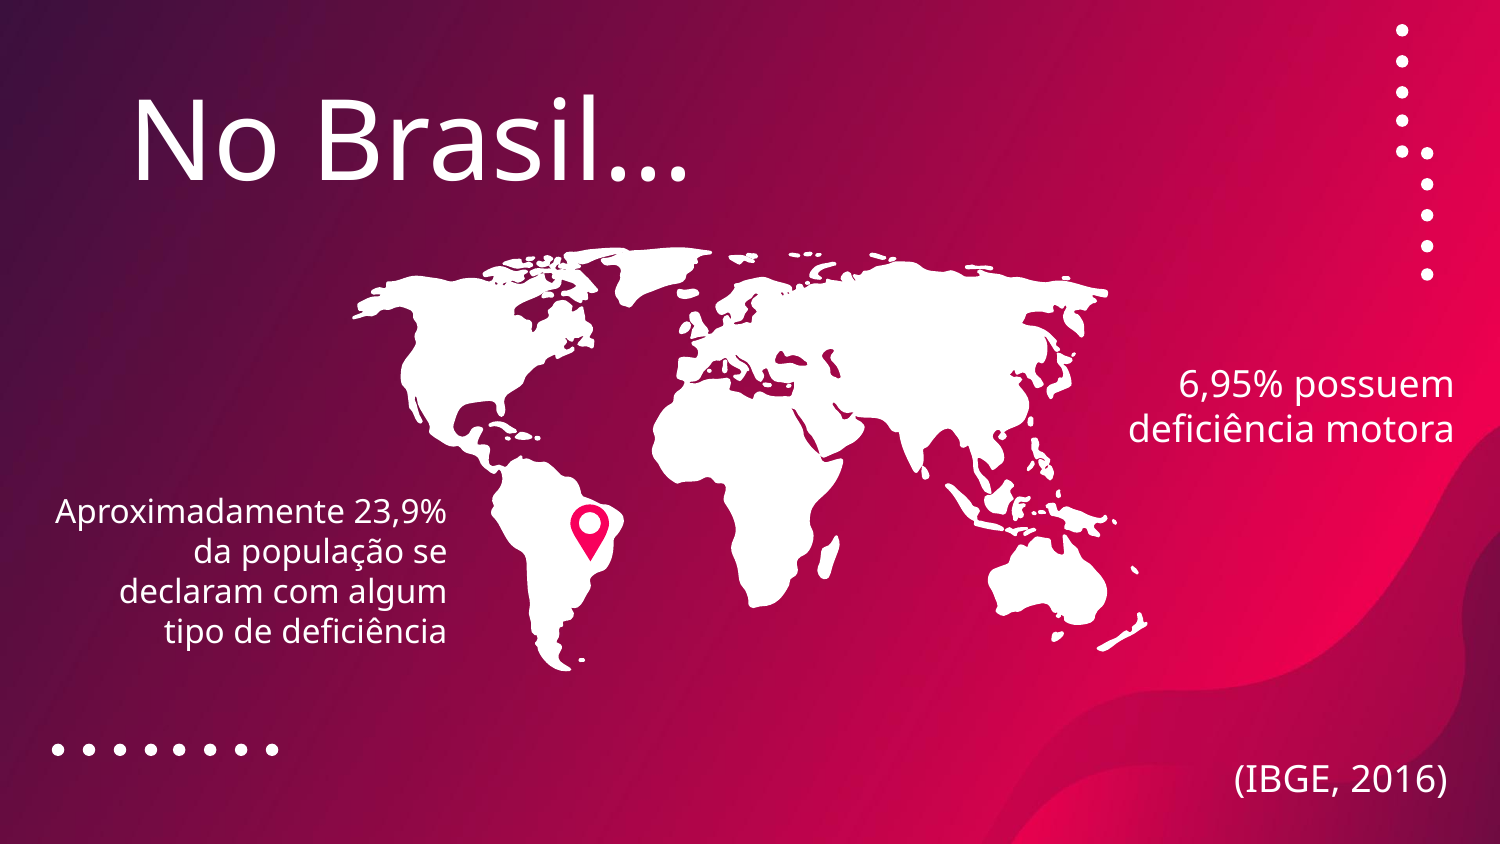

No Brasil...
6,95% possuem deficiência motora
Aproximadamente 23,9% da população se declaram com algum tipo de deficiência
(IBGE, 2016)